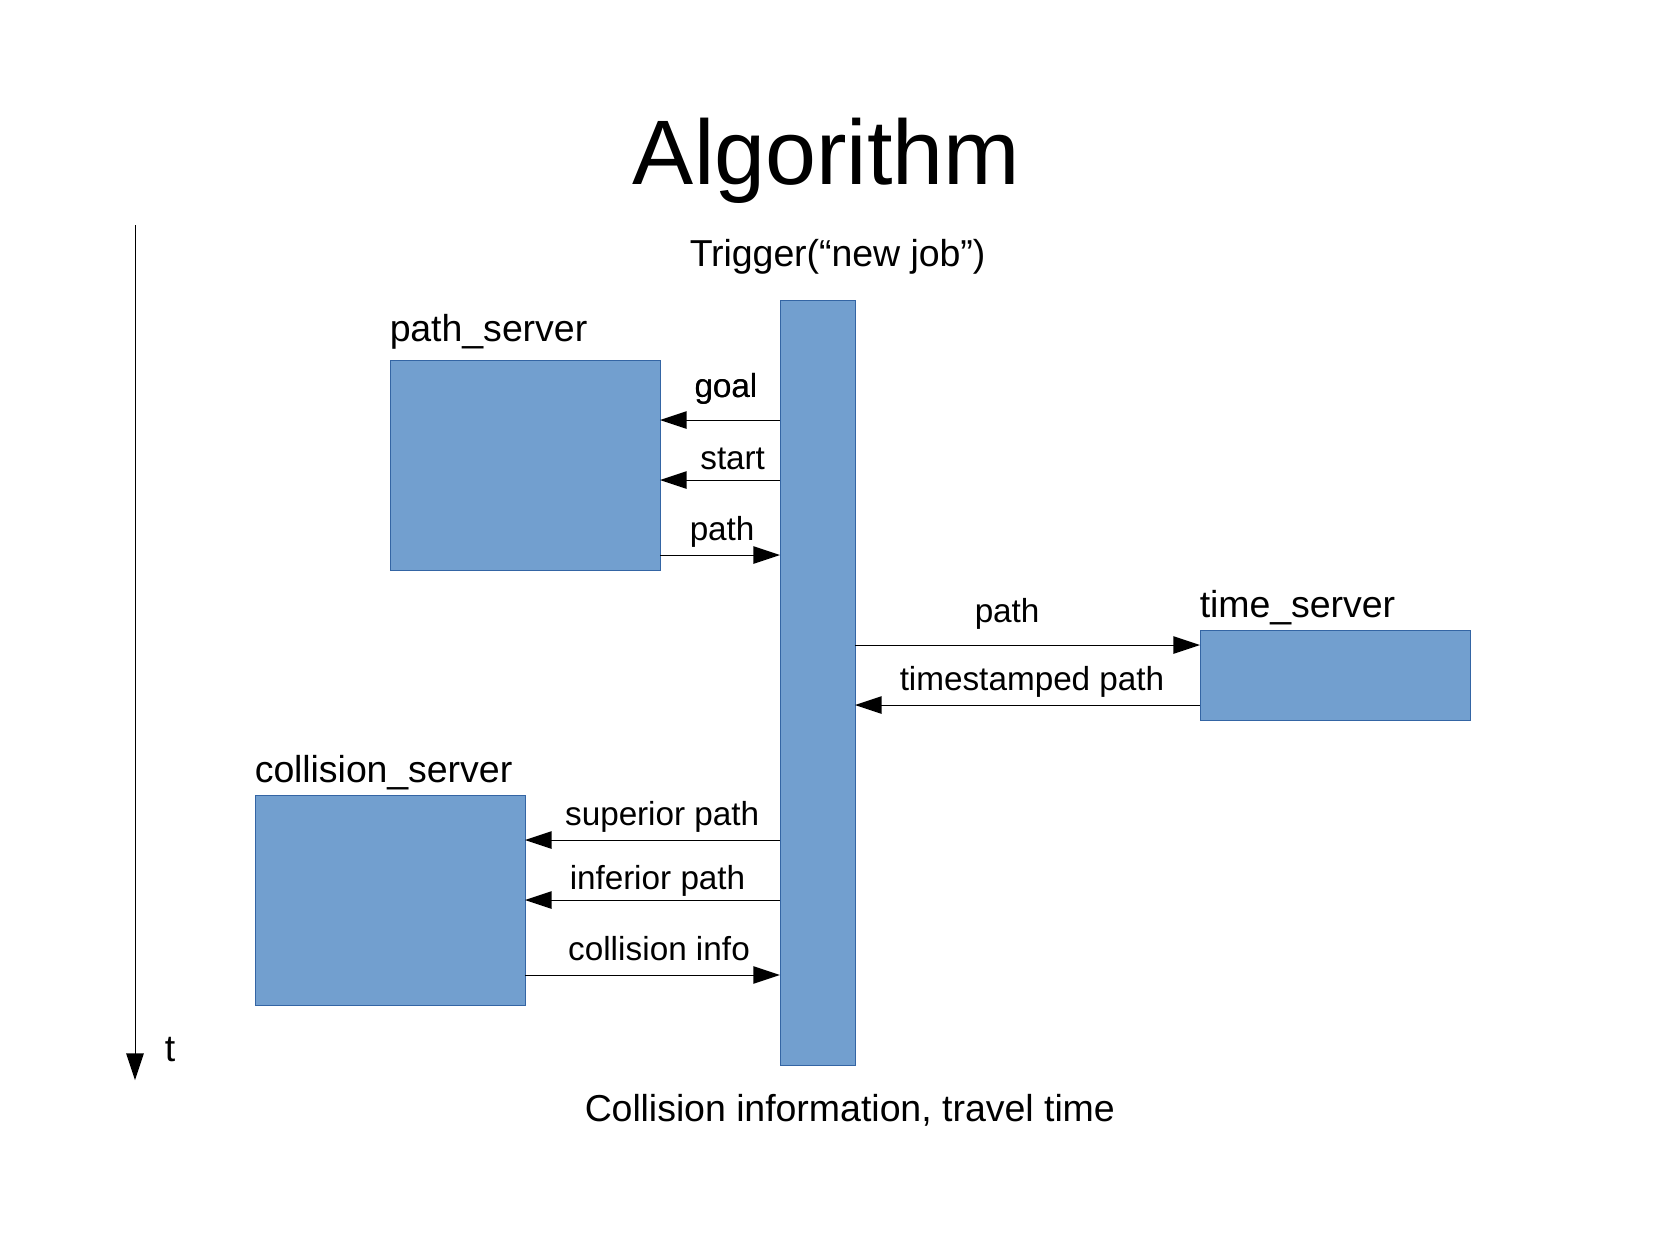

# Algorithm
Trigger(“new job”)
path_server
goal
goal
start
path
time_server
path
timestamped path
collision_server
superior path
inferior path
collision info
t
Collision information, travel time